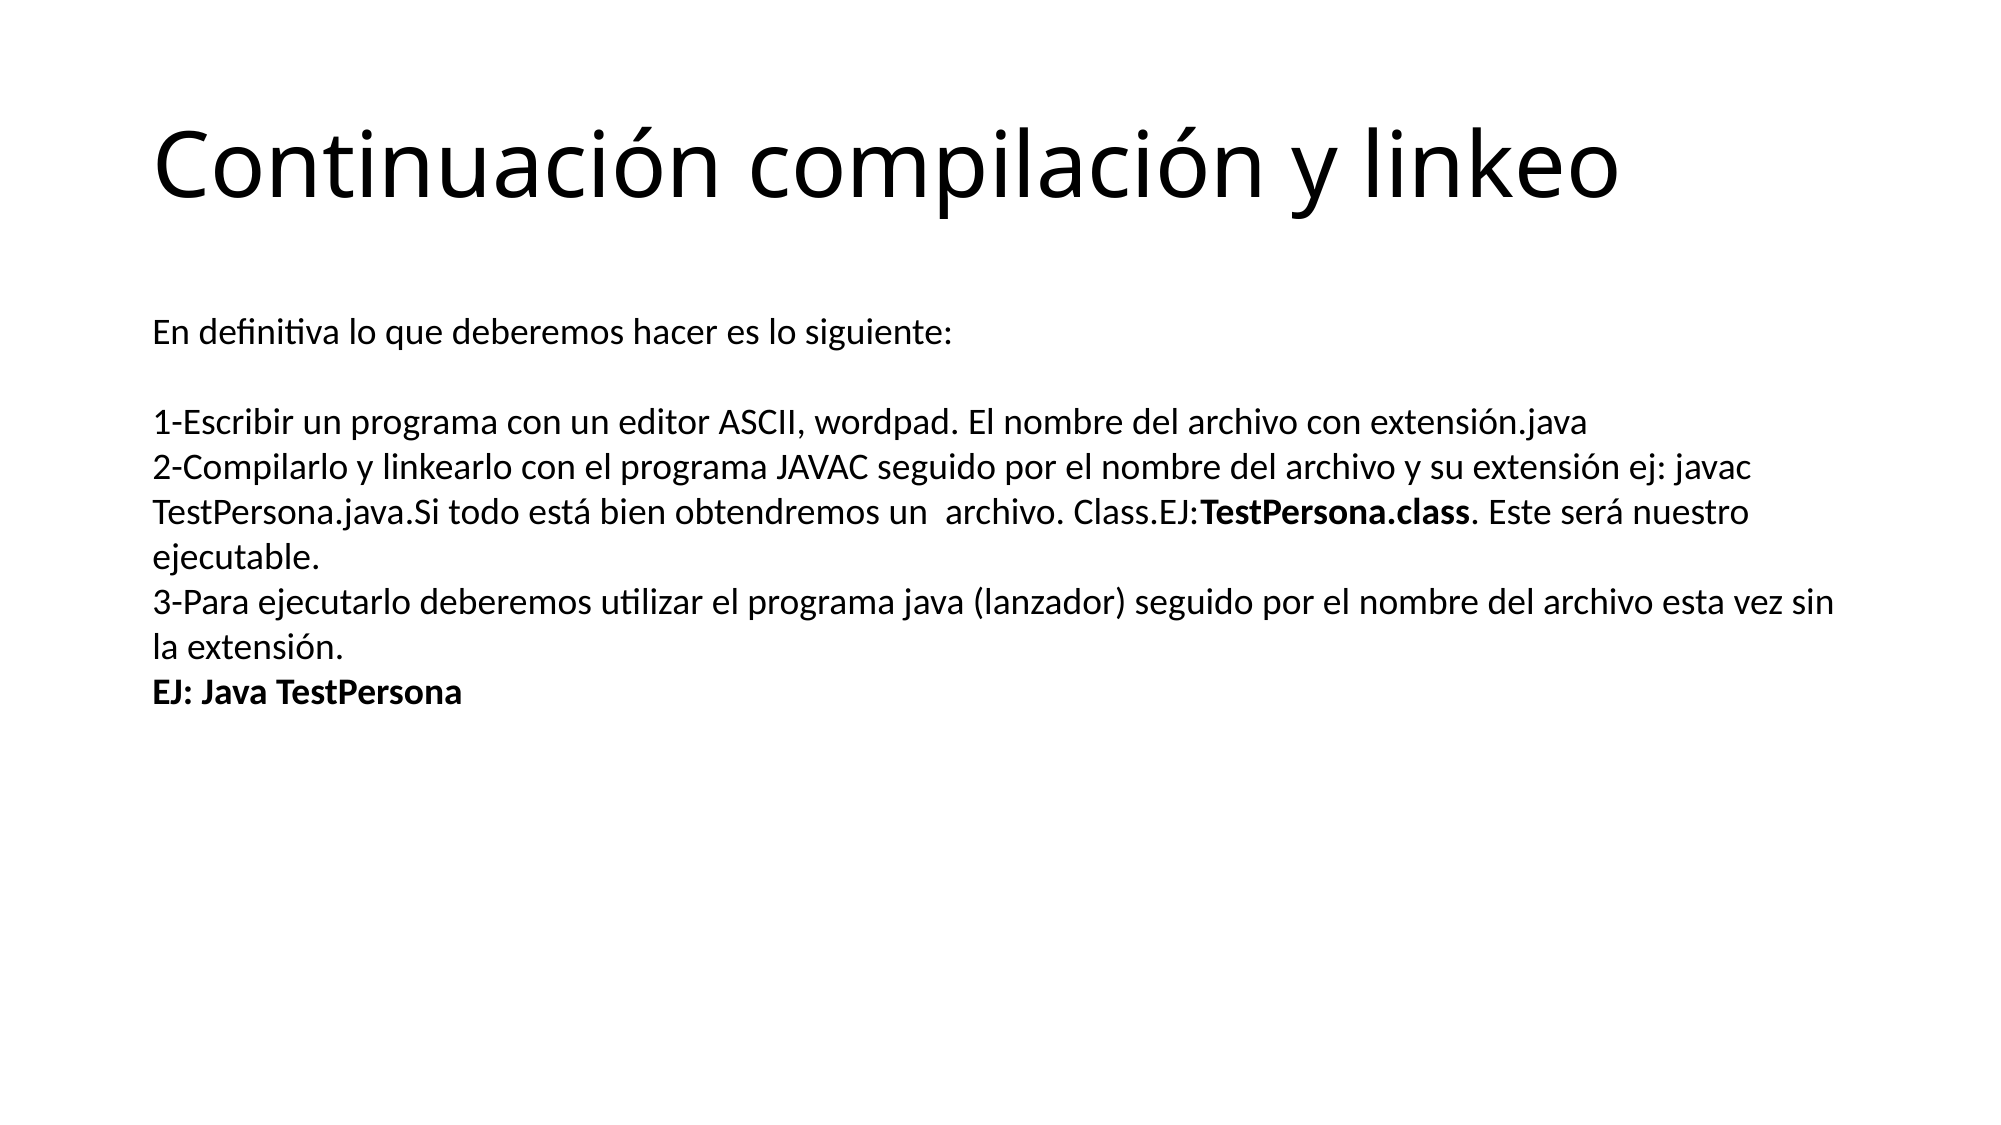

Continuación compilación y linkeo
En definitiva lo que deberemos hacer es lo siguiente:
1-Escribir un programa con un editor ASCII, wordpad. El nombre del archivo con extensión.java
2-Compilarlo y linkearlo con el programa JAVAC seguido por el nombre del archivo y su extensión ej: javac
TestPersona.java.Si todo está bien obtendremos un archivo. Class.EJ:TestPersona.class. Este será nuestro ejecutable.
3-Para ejecutarlo deberemos utilizar el programa java (lanzador) seguido por el nombre del archivo esta vez sin la extensión.
EJ: Java TestPersona